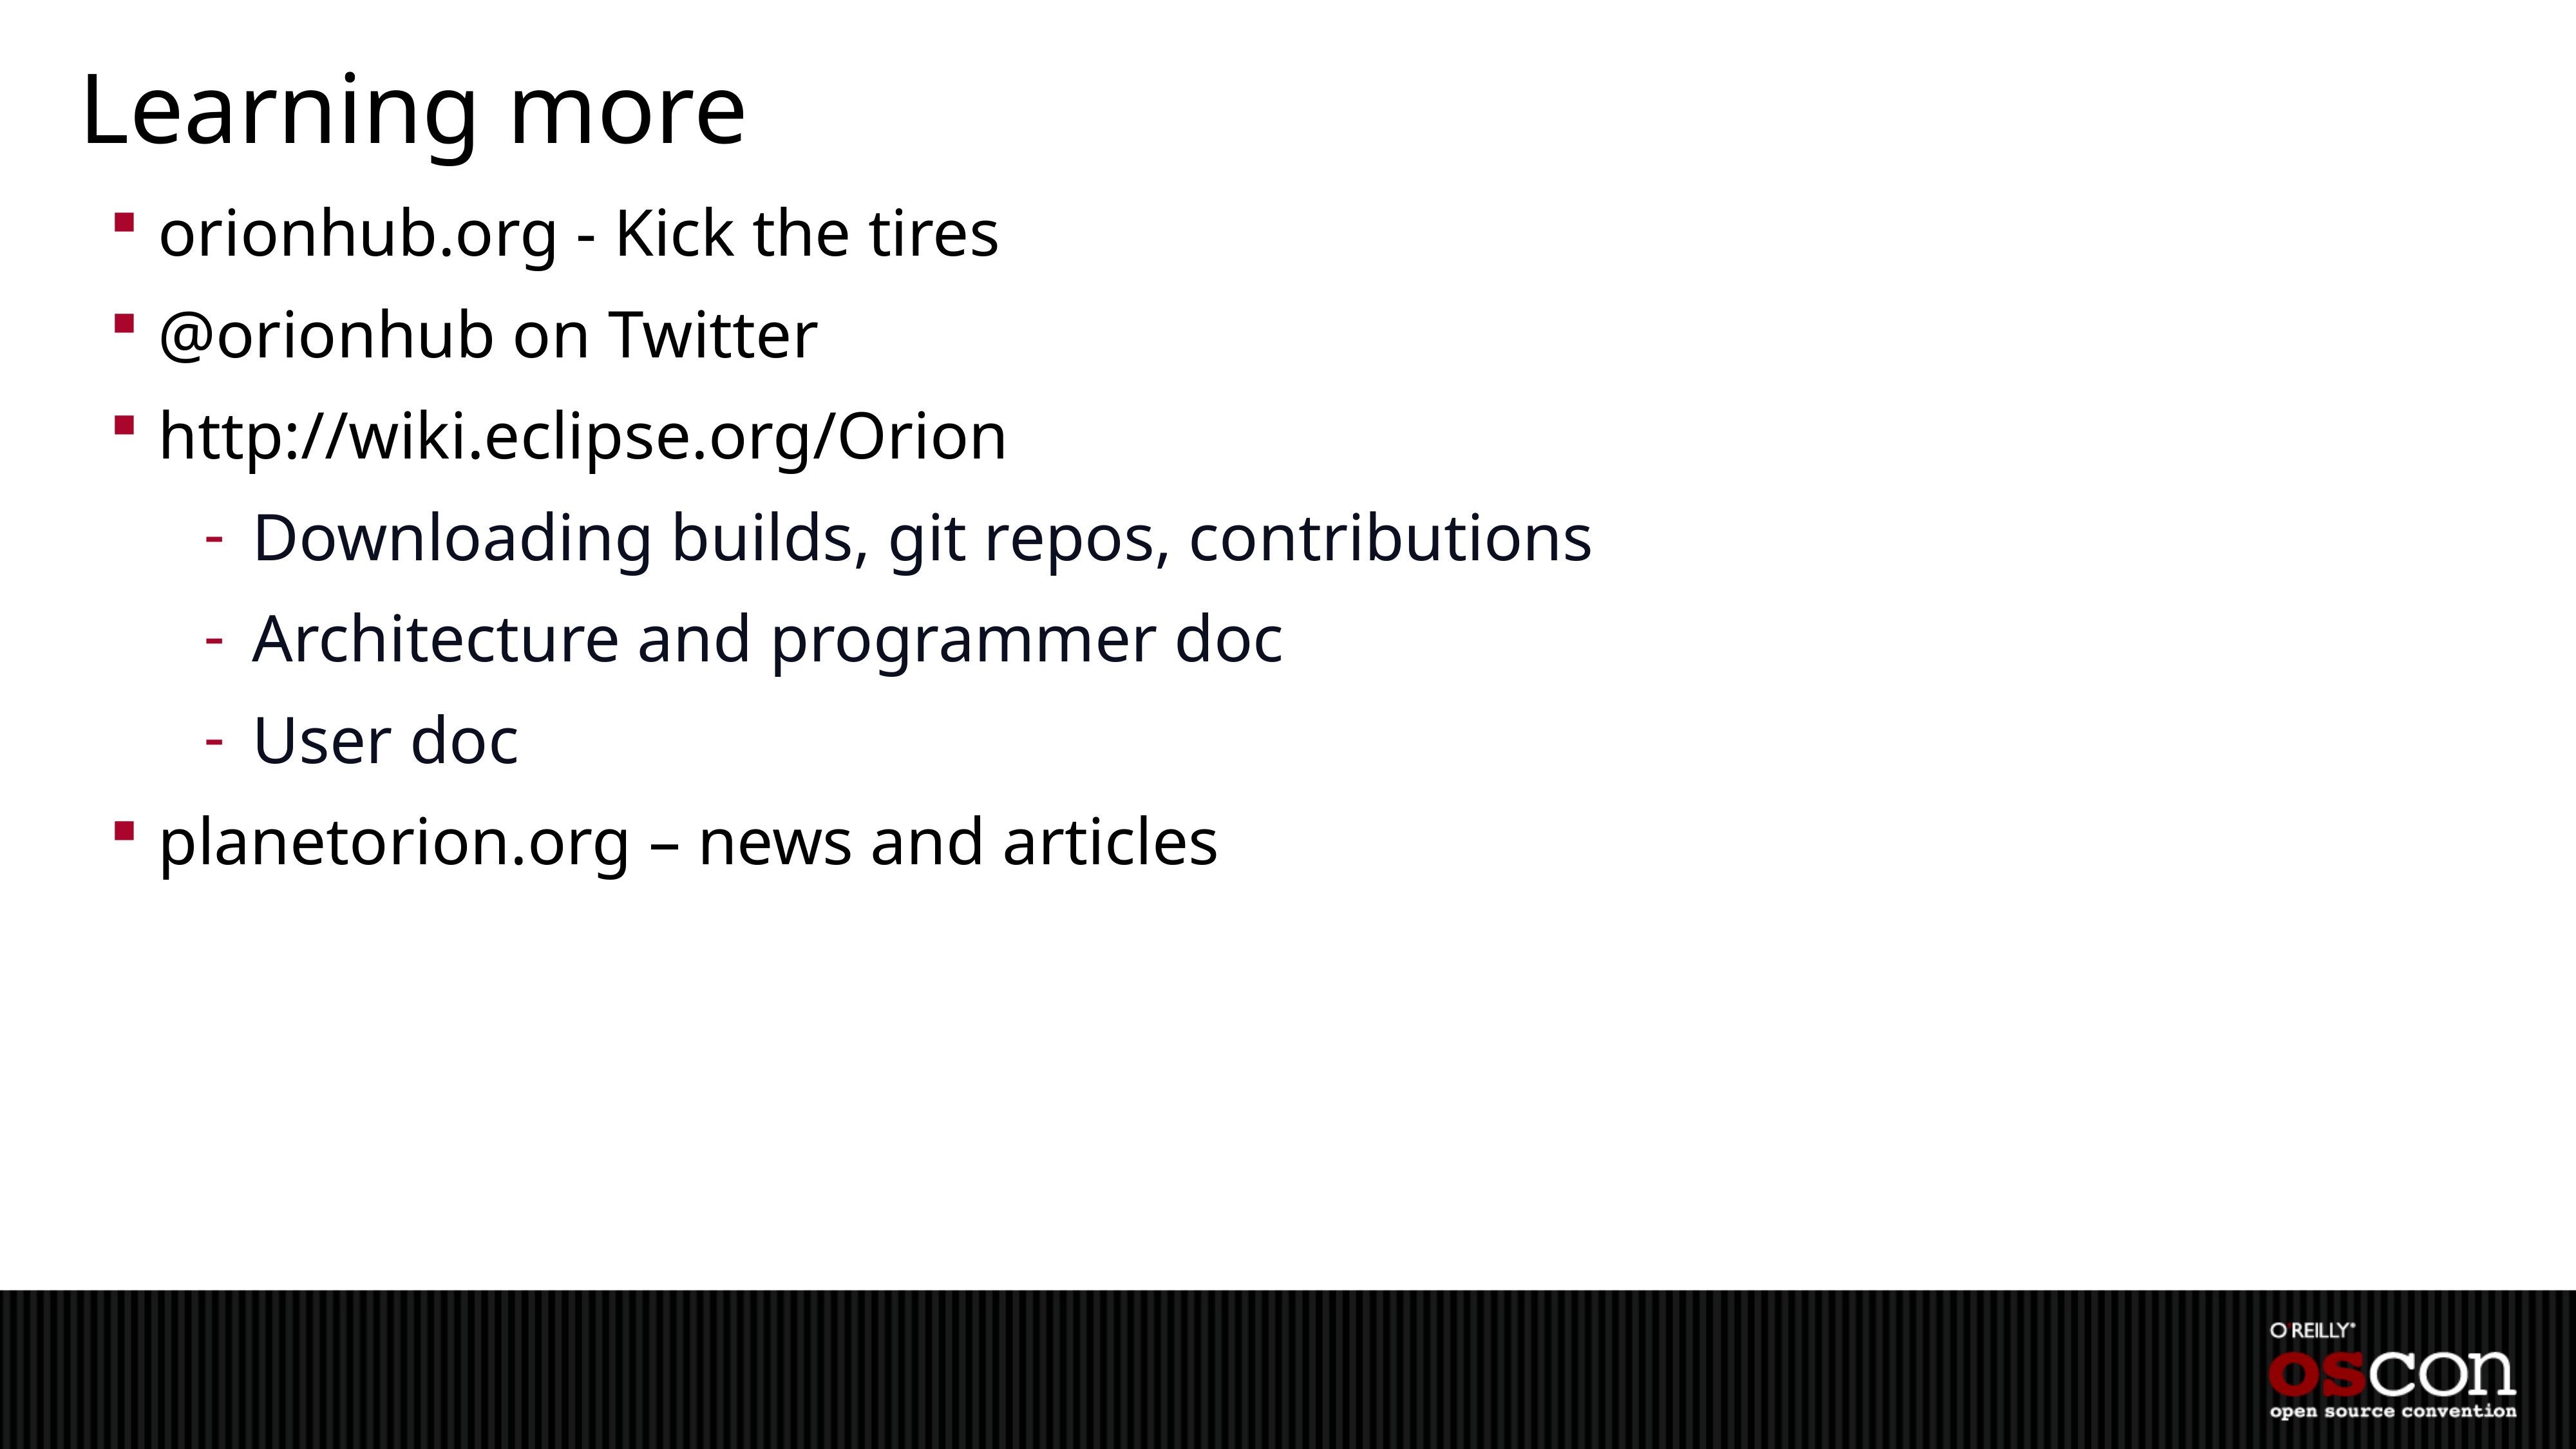

# Learning more
orionhub.org - Kick the tires
@orionhub on Twitter
http://wiki.eclipse.org/Orion
Downloading builds, git repos, contributions
Architecture and programmer doc
User doc
planetorion.org – news and articles